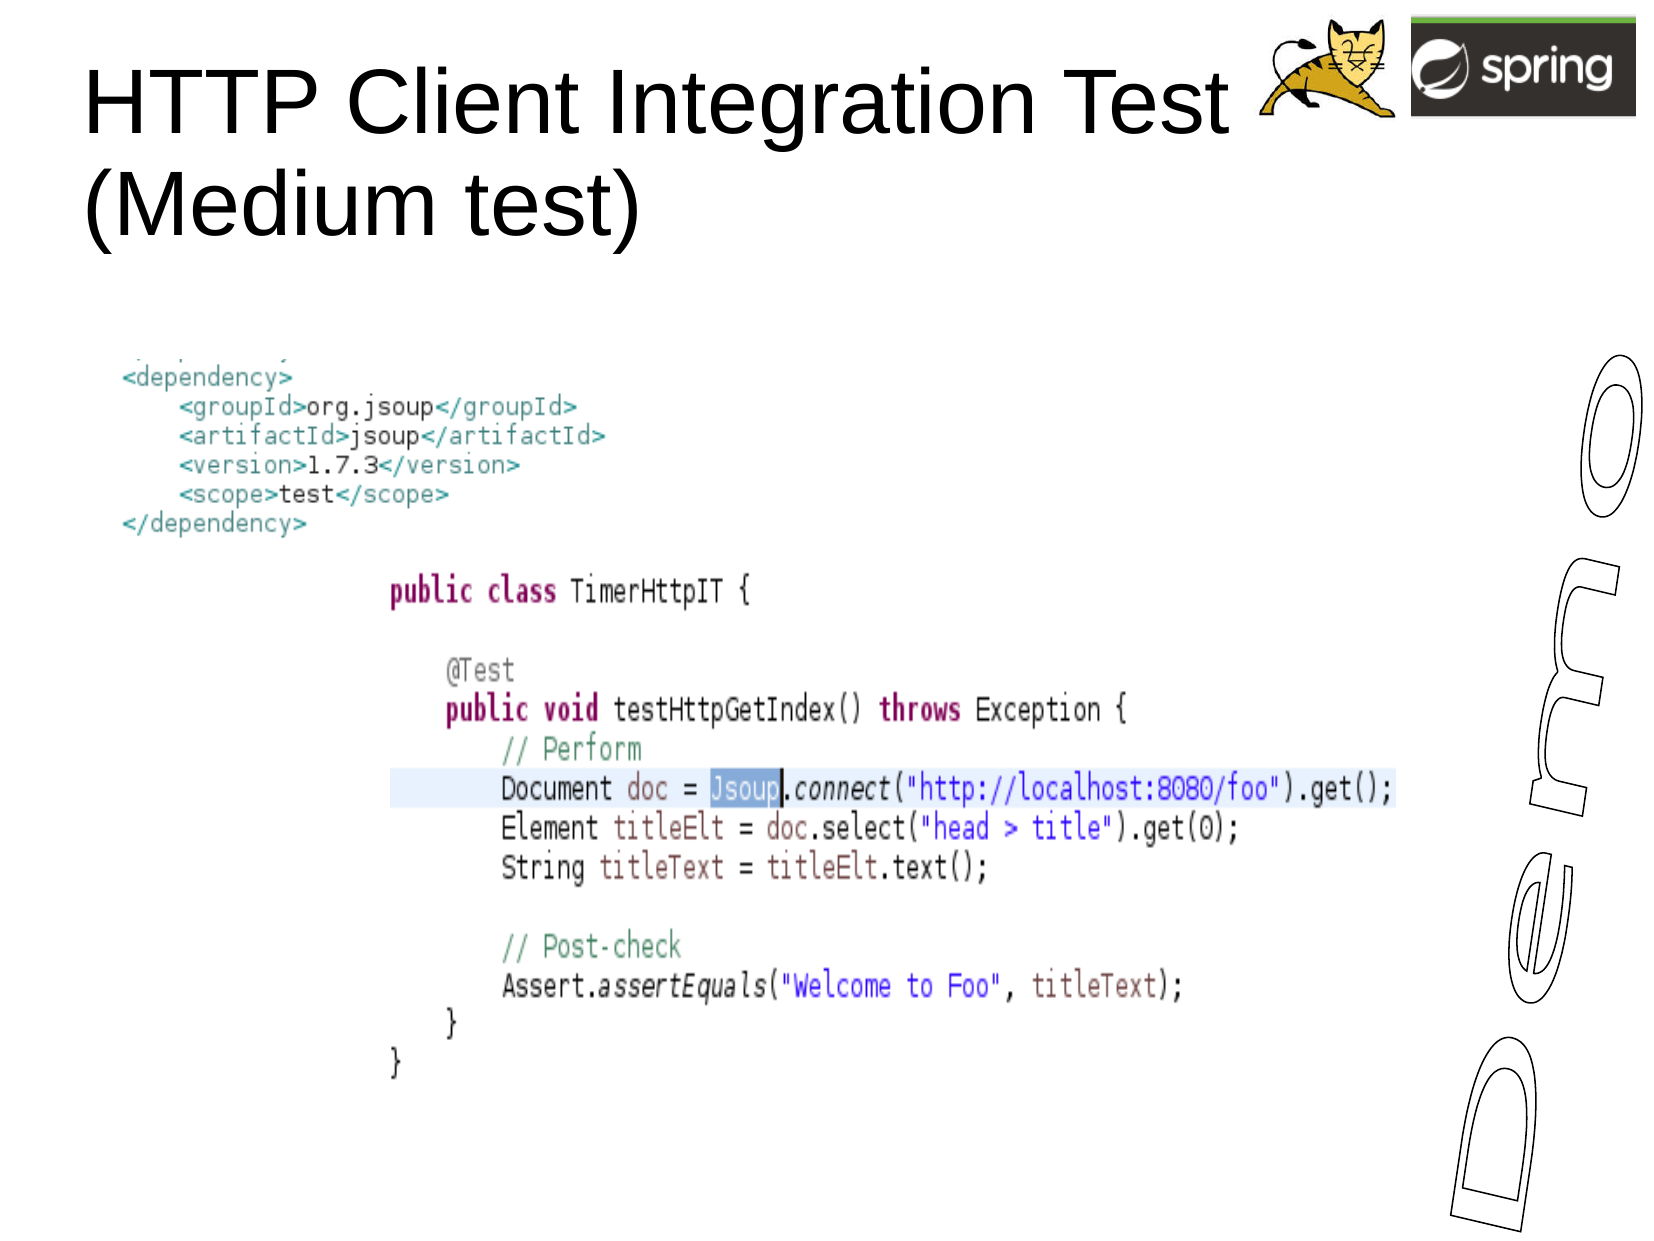

# HTTP Client Integration Test (Medium test)
Demo